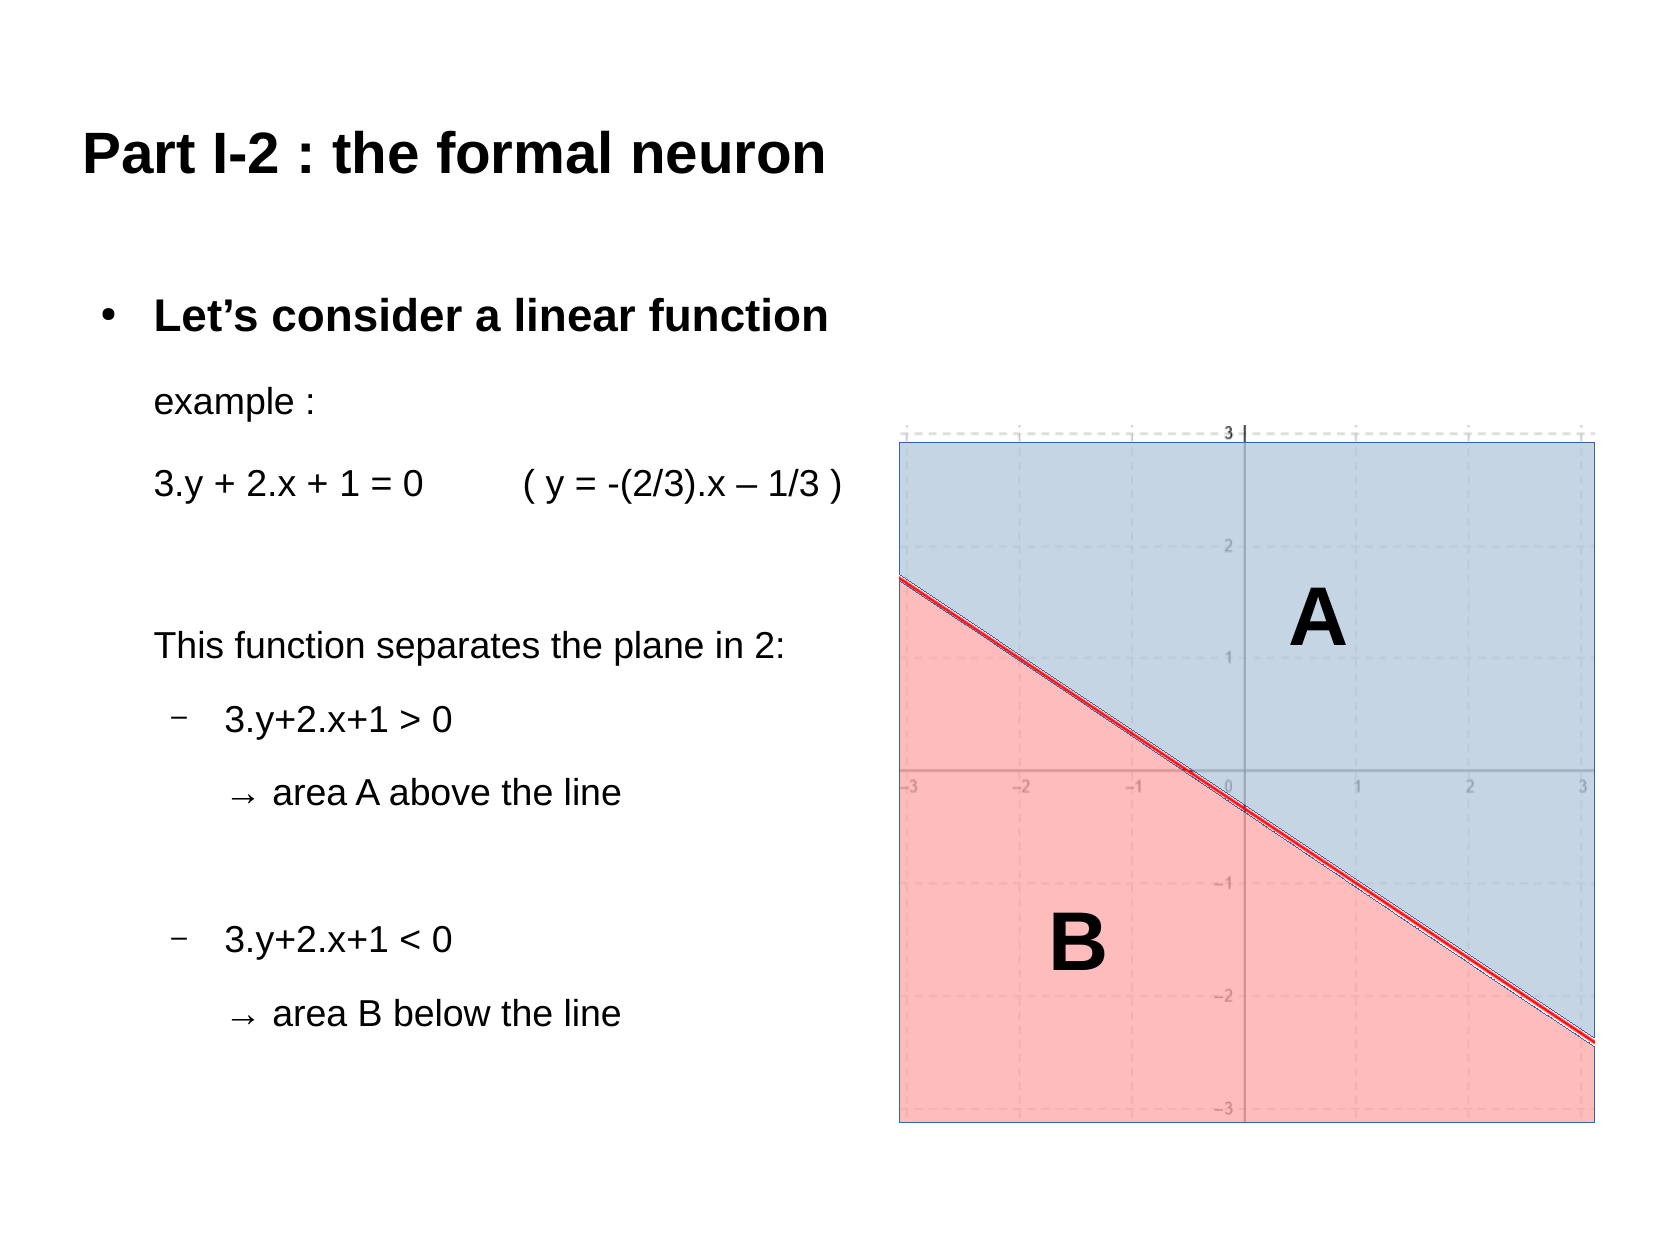

# Part I-2 : the formal neuron
Let’s consider a linear function
example :
3.y + 2.x + 1 = 0		( y = -(2/3).x – 1/3 )
This function separates the plane in 2:
3.y+2.x+1 > 0
→ area A above the line
3.y+2.x+1 < 0
→ area B below the line
A
B